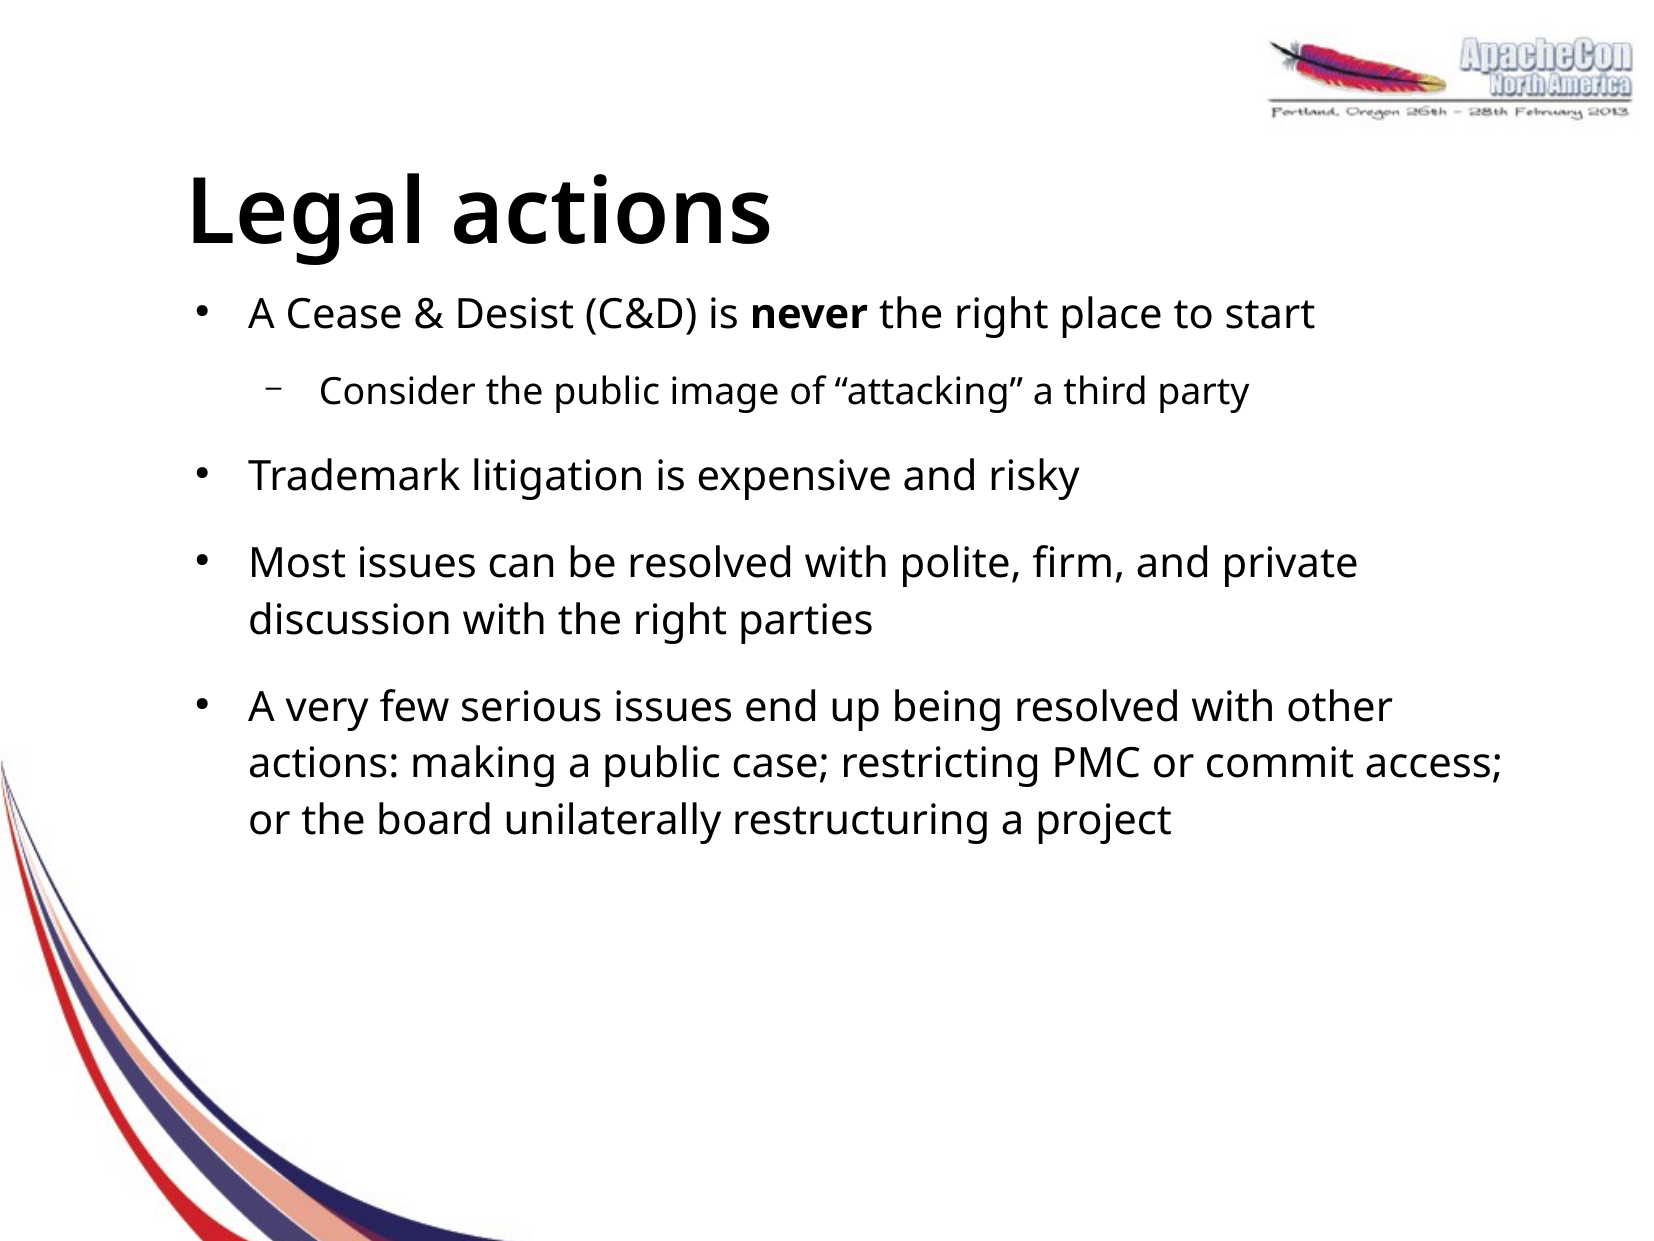

# Legal actions
A Cease & Desist (C&D) is never the right place to start
Consider the public image of “attacking” a third party
Trademark litigation is expensive and risky
Most issues can be resolved with polite, firm, and private discussion with the right parties
A very few serious issues end up being resolved with other actions: making a public case; restricting PMC or commit access; or the board unilaterally restructuring a project